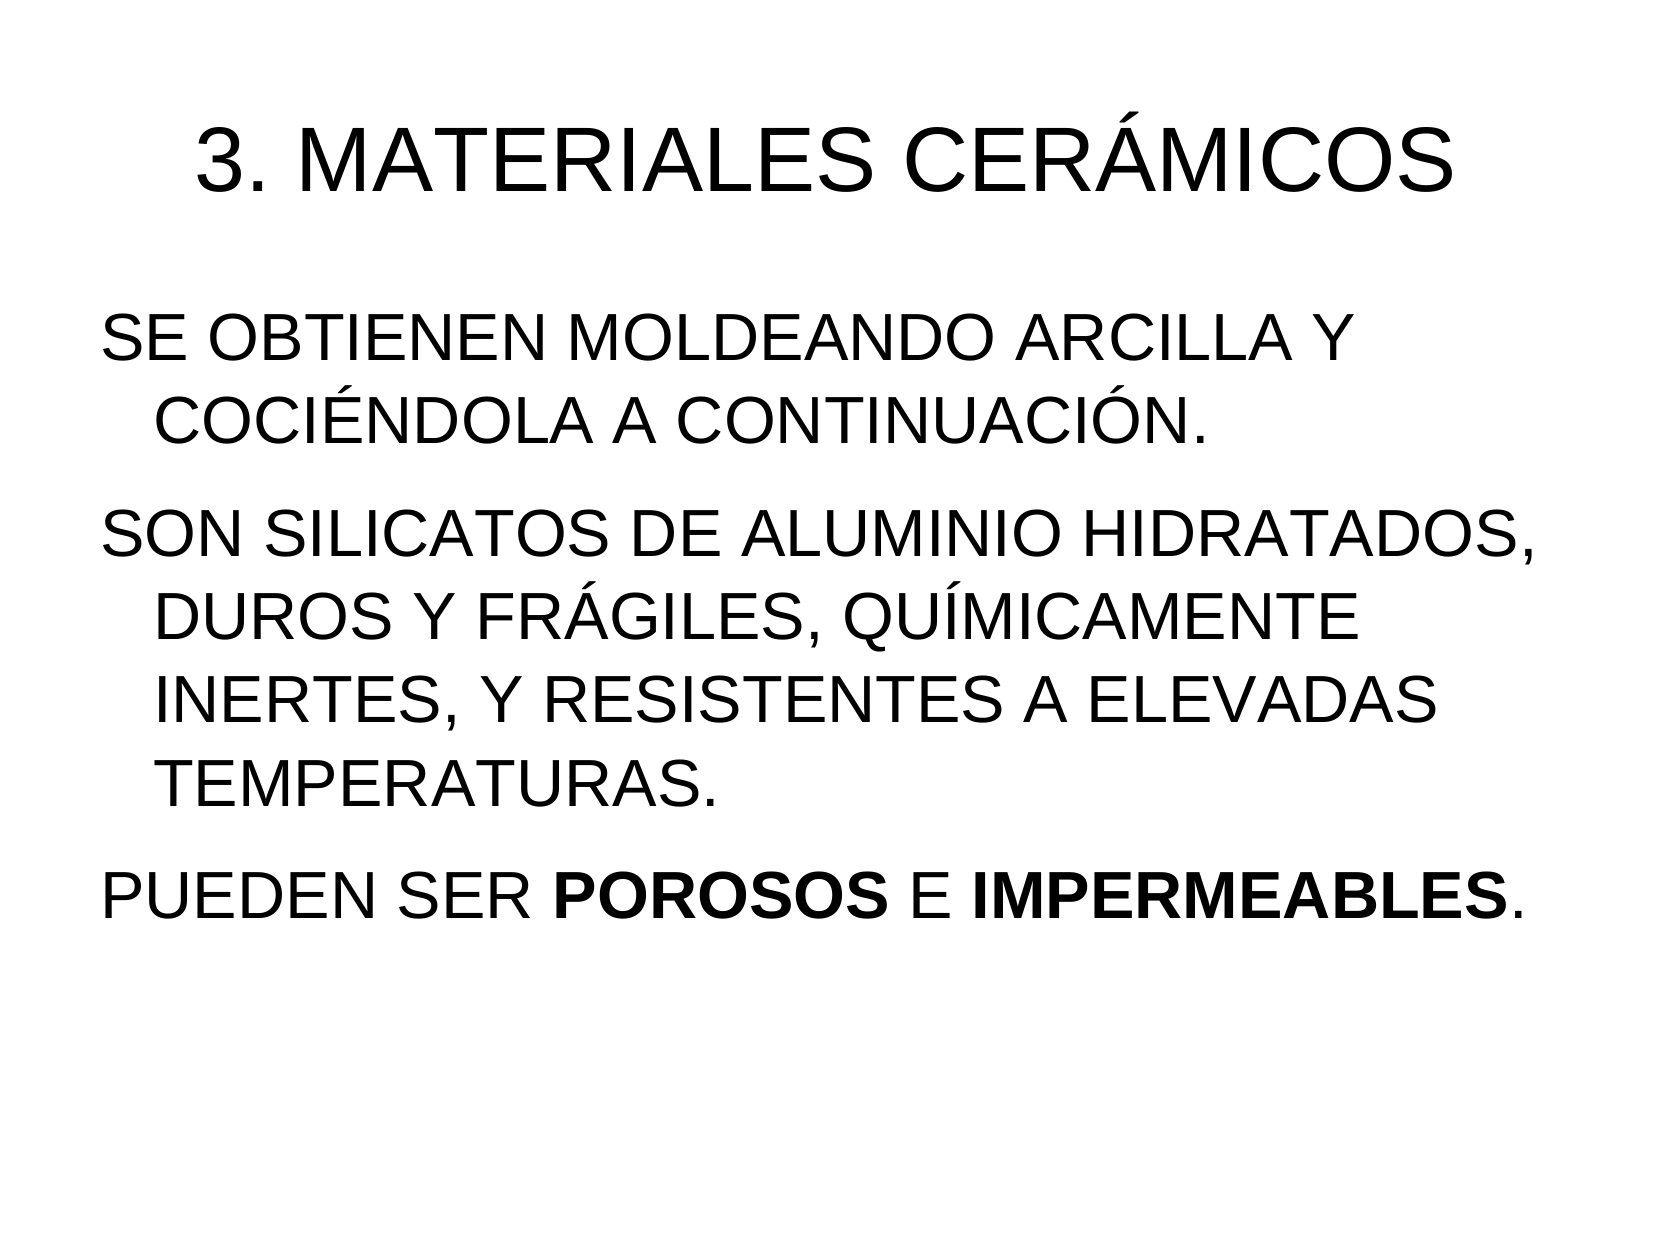

# 3. MATERIALES CERÁMICOS
SE OBTIENEN MOLDEANDO ARCILLA Y COCIÉNDOLA A CONTINUACIÓN.
SON SILICATOS DE ALUMINIO HIDRATADOS, DUROS Y FRÁGILES, QUÍMICAMENTE INERTES, Y RESISTENTES A ELEVADAS TEMPERATURAS.
PUEDEN SER POROSOS E IMPERMEABLES.